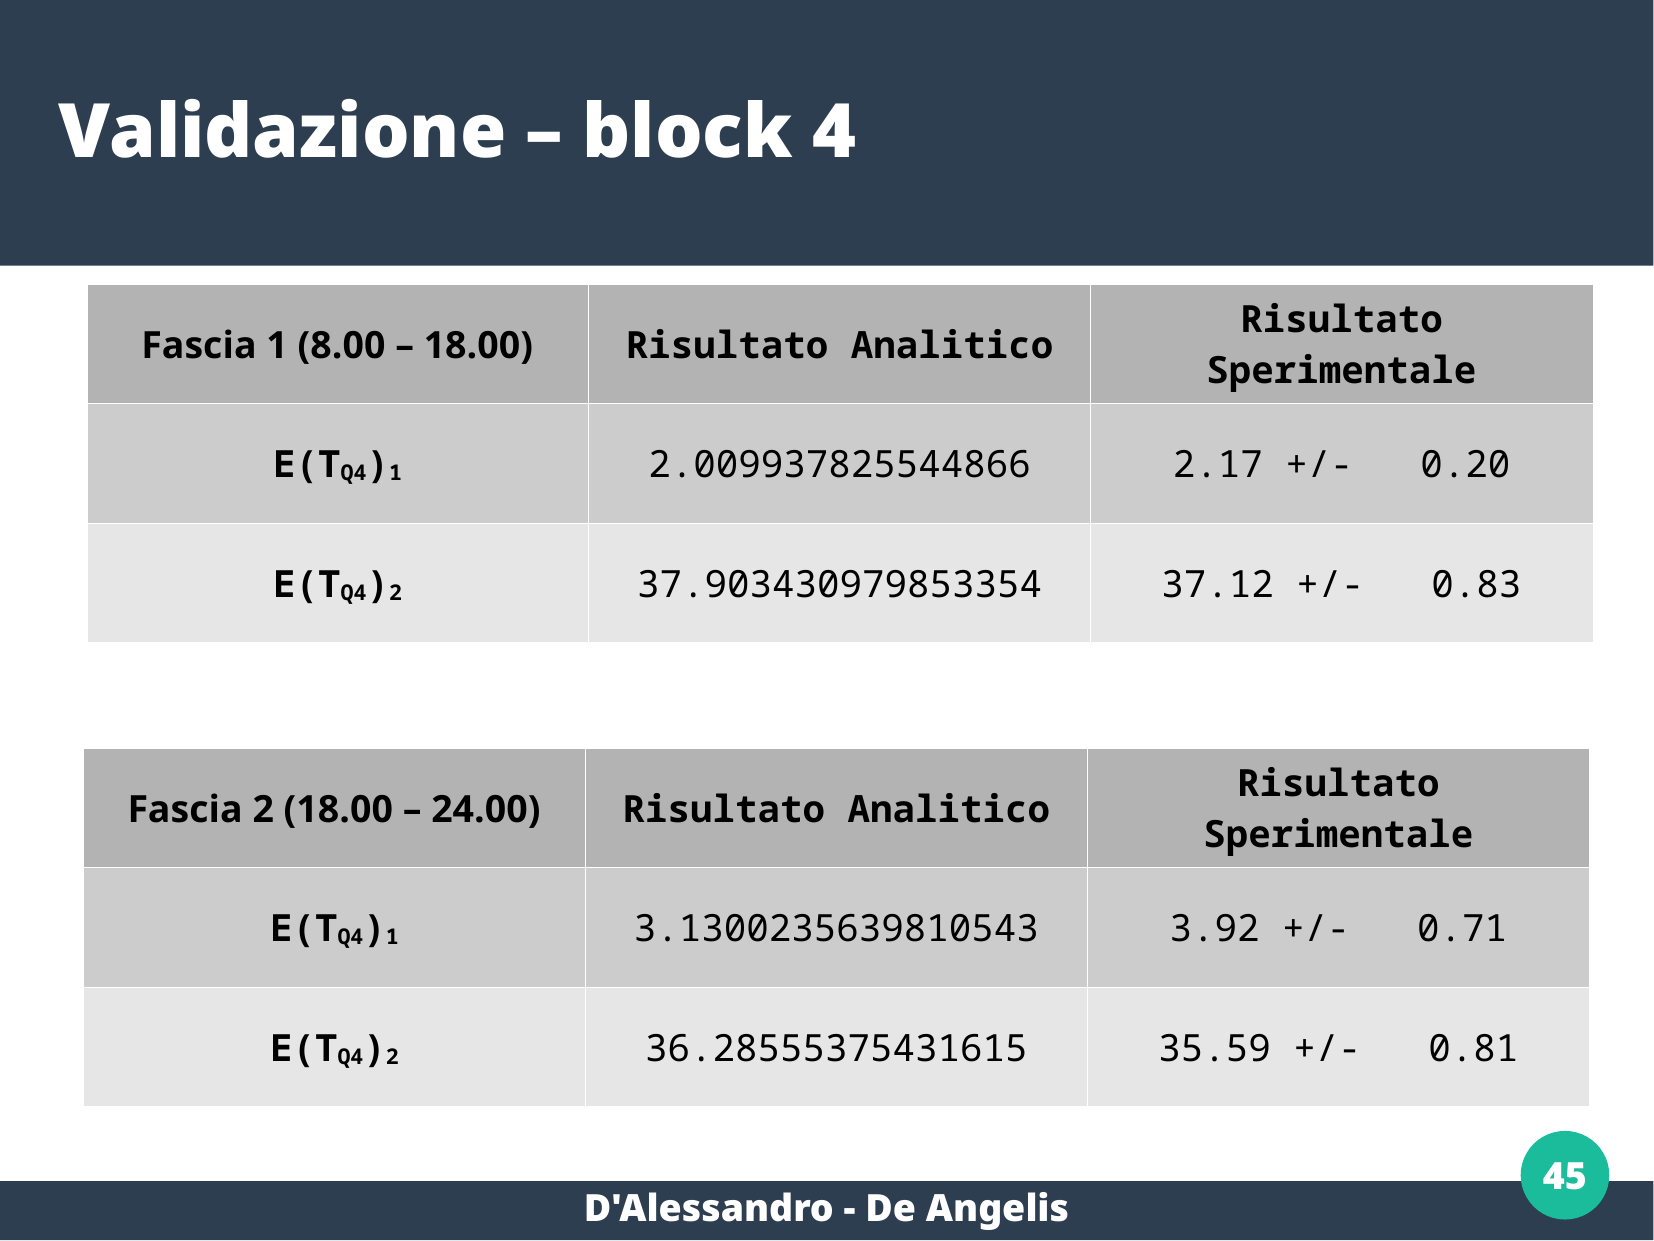

# Validazione – block 4
| Fascia 1 (8.00 – 18.00) | Risultato Analitico | Risultato Sperimentale |
| --- | --- | --- |
| E(TQ4)1 | 2.009937825544866 | 2.17 +/- 0.20 |
| E(TQ4)2 | 37.903430979853354 | 37.12 +/- 0.83 |
| Fascia 2 (18.00 – 24.00) | Risultato Analitico | Risultato Sperimentale |
| --- | --- | --- |
| E(TQ4)1 | 3.1300235639810543 | 3.92 +/- 0.71 |
| E(TQ4)2 | 36.28555375431615 | 35.59 +/- 0.81 |
45
D'Alessandro - De Angelis